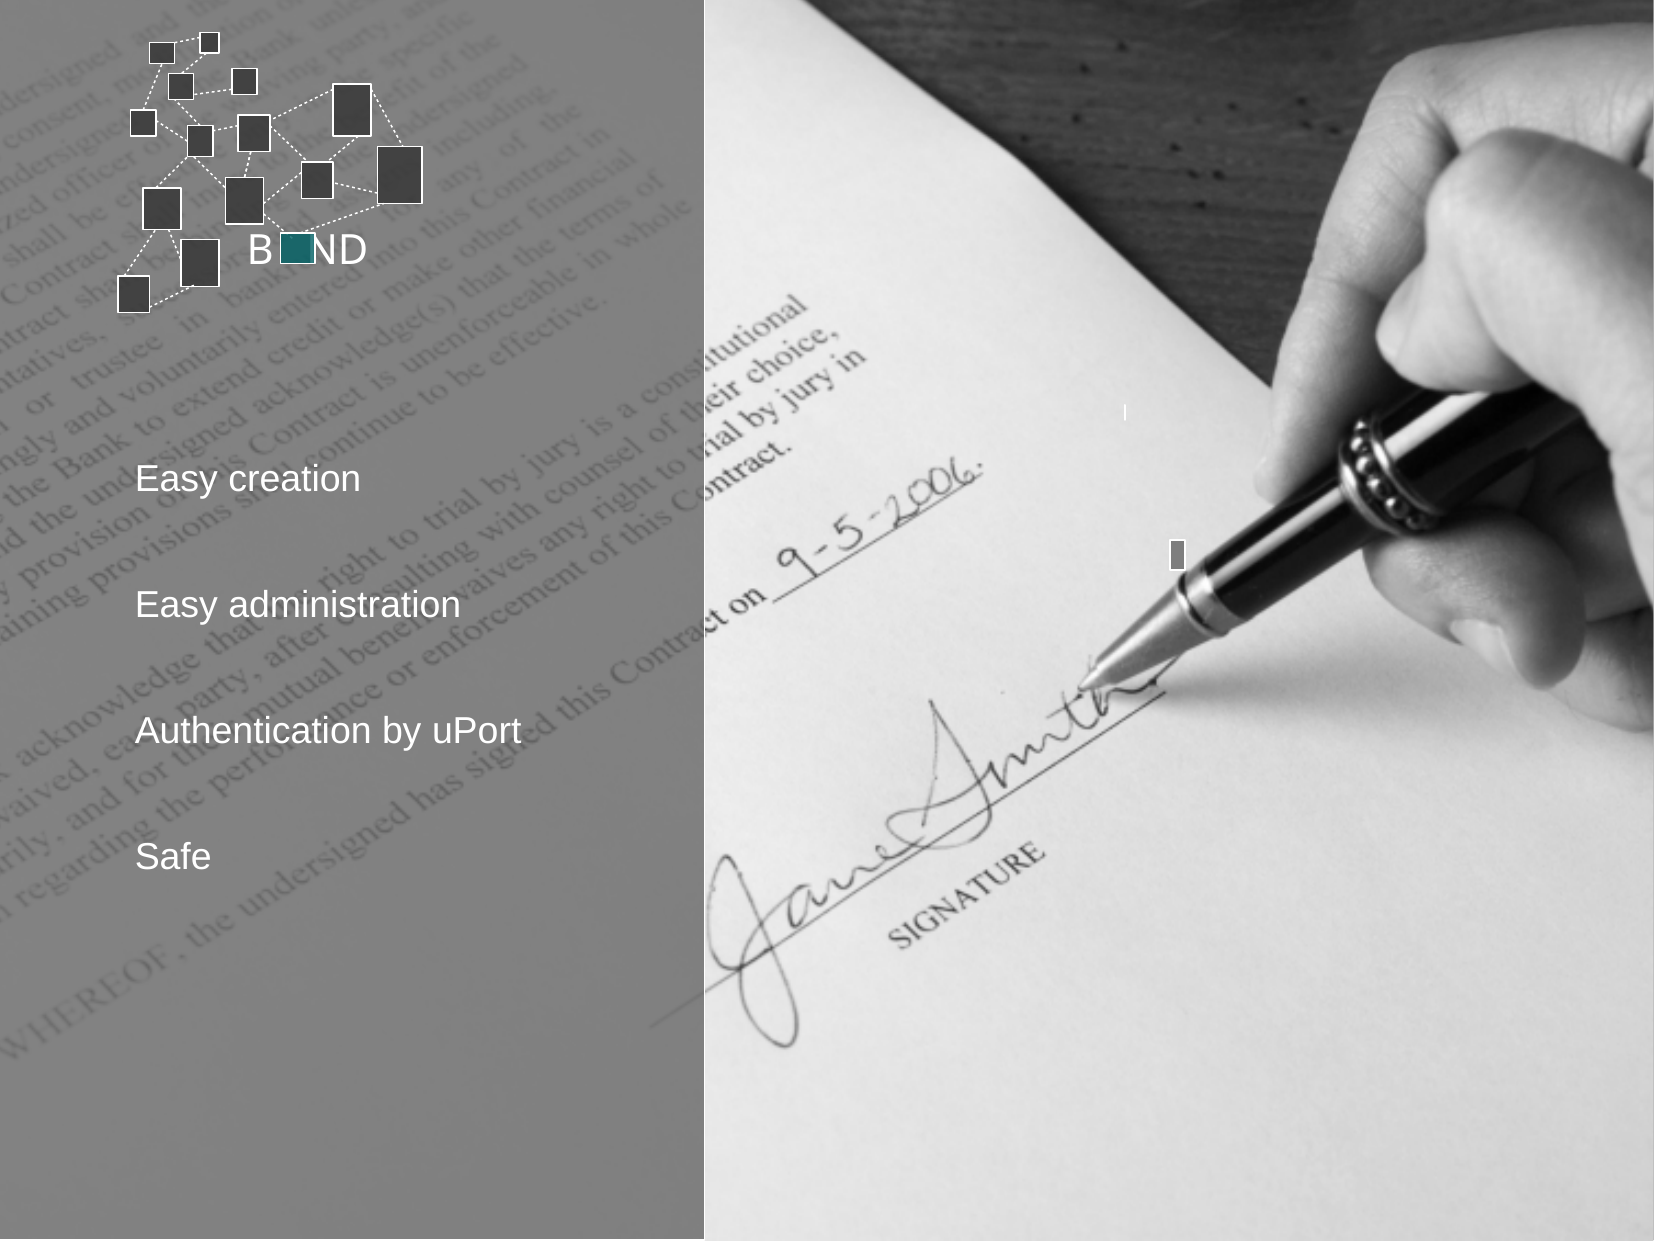

B ND
Easy creation
Easy administration
Authentication by uPort
Safe